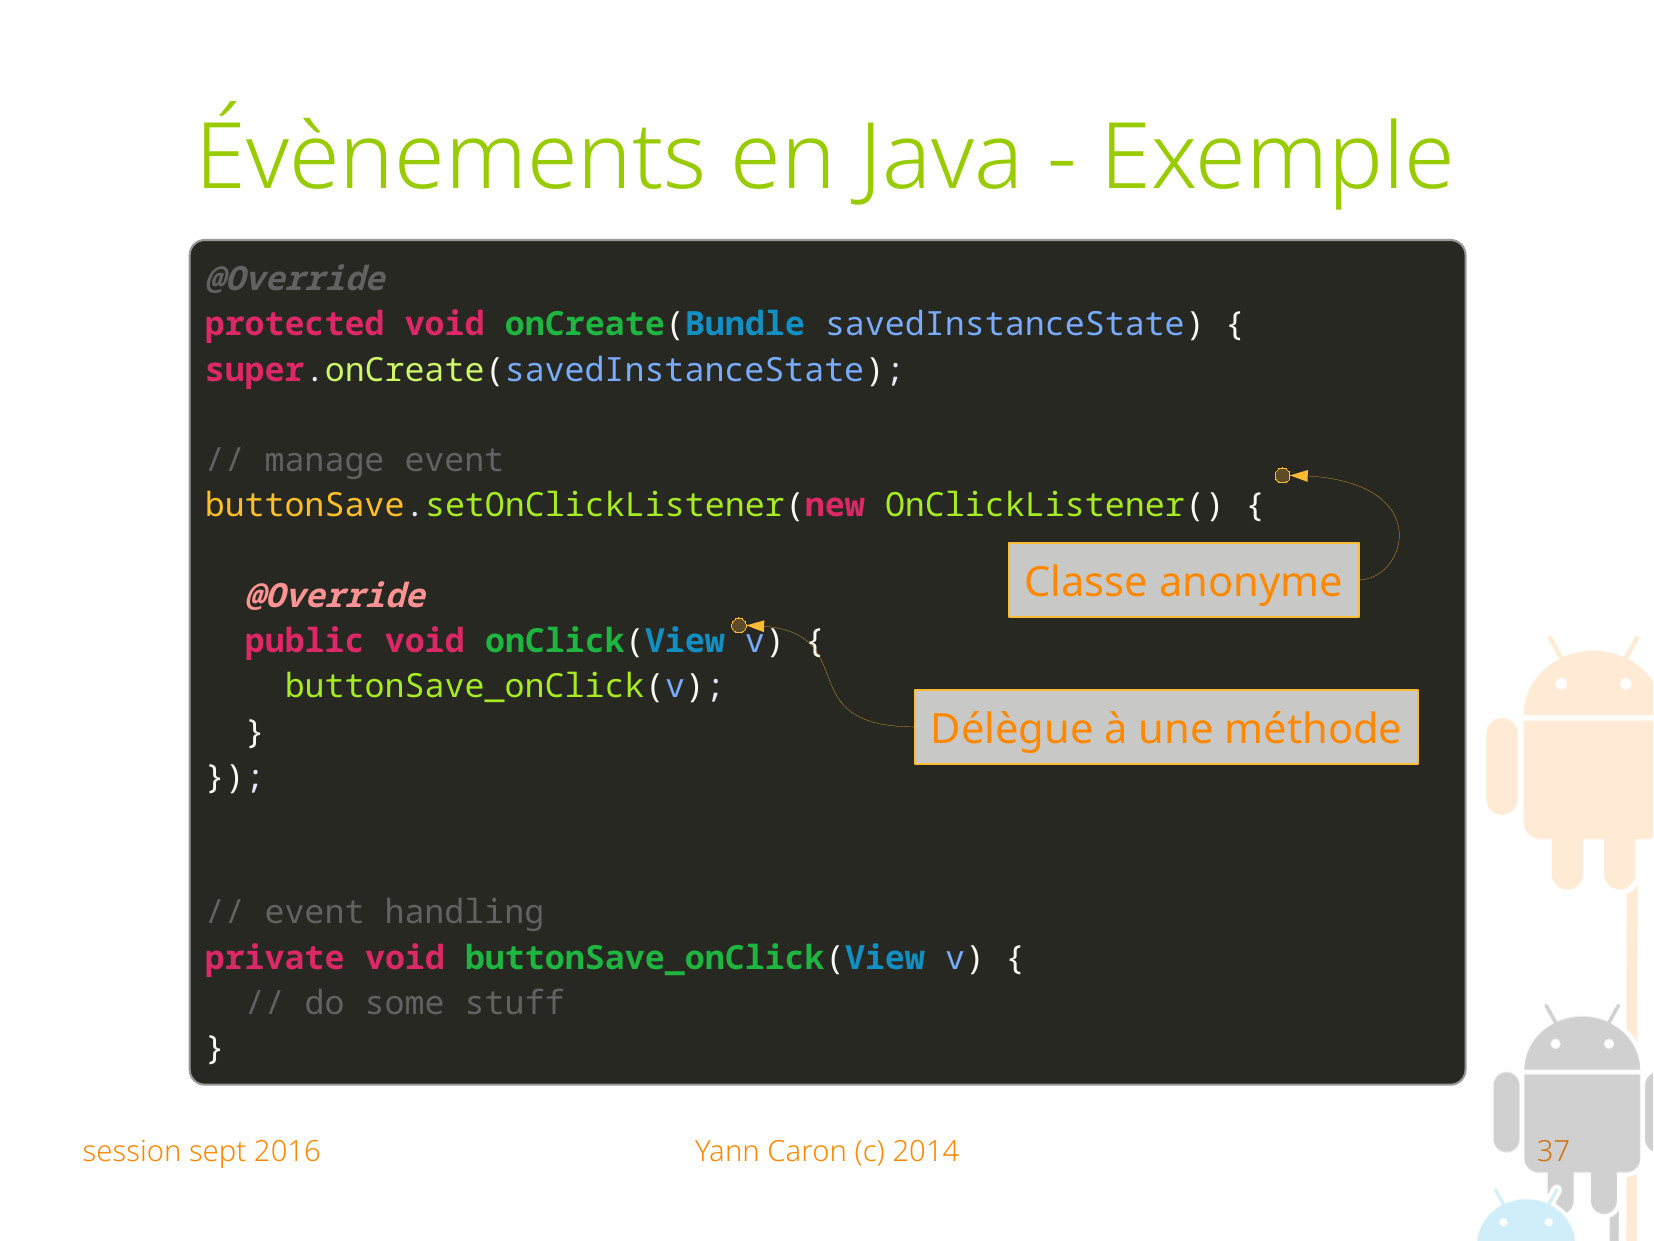

# Évènements en Java - Exemple
@Override
protected void onCreate(Bundle savedInstanceState) {
super.onCreate(savedInstanceState);
// manage event
buttonSave.setOnClickListener(new OnClickListener() {
 @Override
 public void onClick(View v) {
 buttonSave_onClick(v);
 }
});
// event handling
private void buttonSave_onClick(View v) {
 // do some stuff
}
Classe anonyme
Délègue à une méthode
session sept 2016
Yann Caron (c) 2014
37